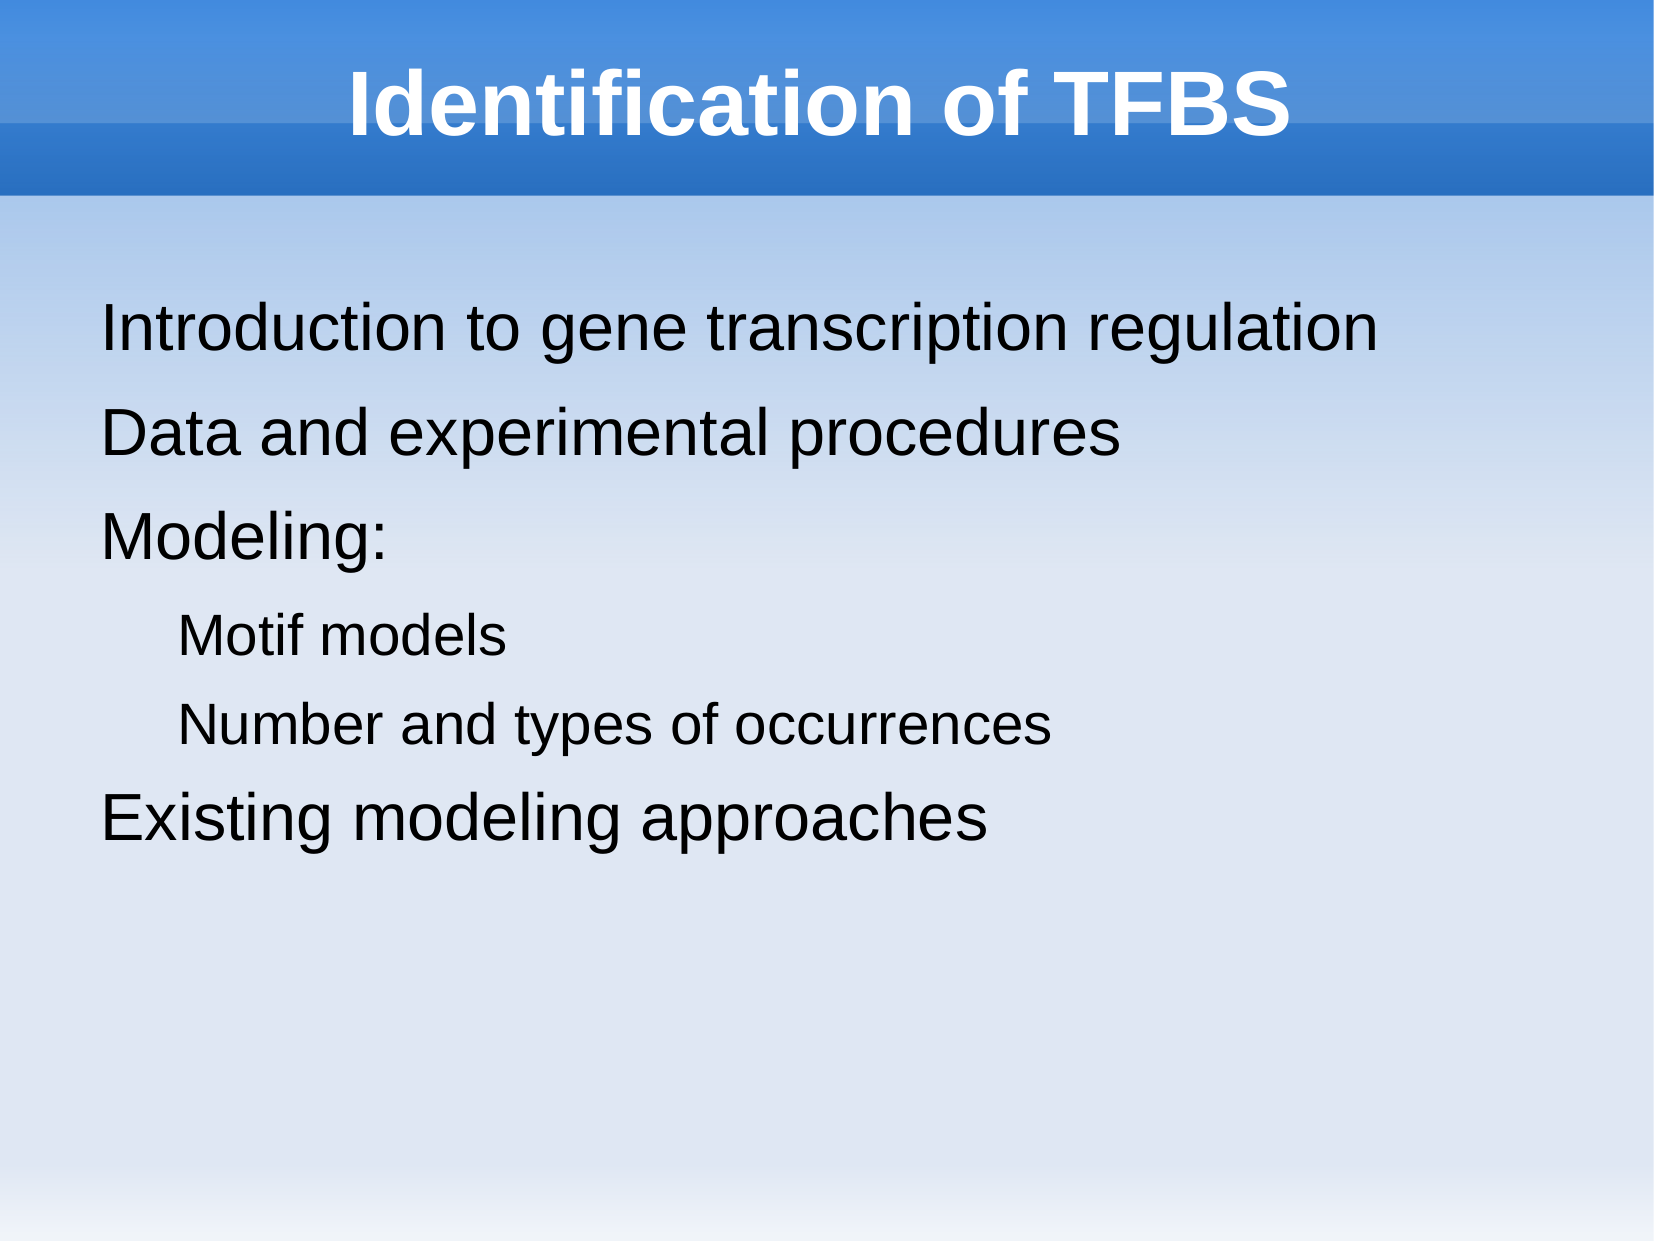

# Identification of TFBS
Introduction to gene transcription regulation
Data and experimental procedures
Modeling:
Motif models
Number and types of occurrences
Existing modeling approaches